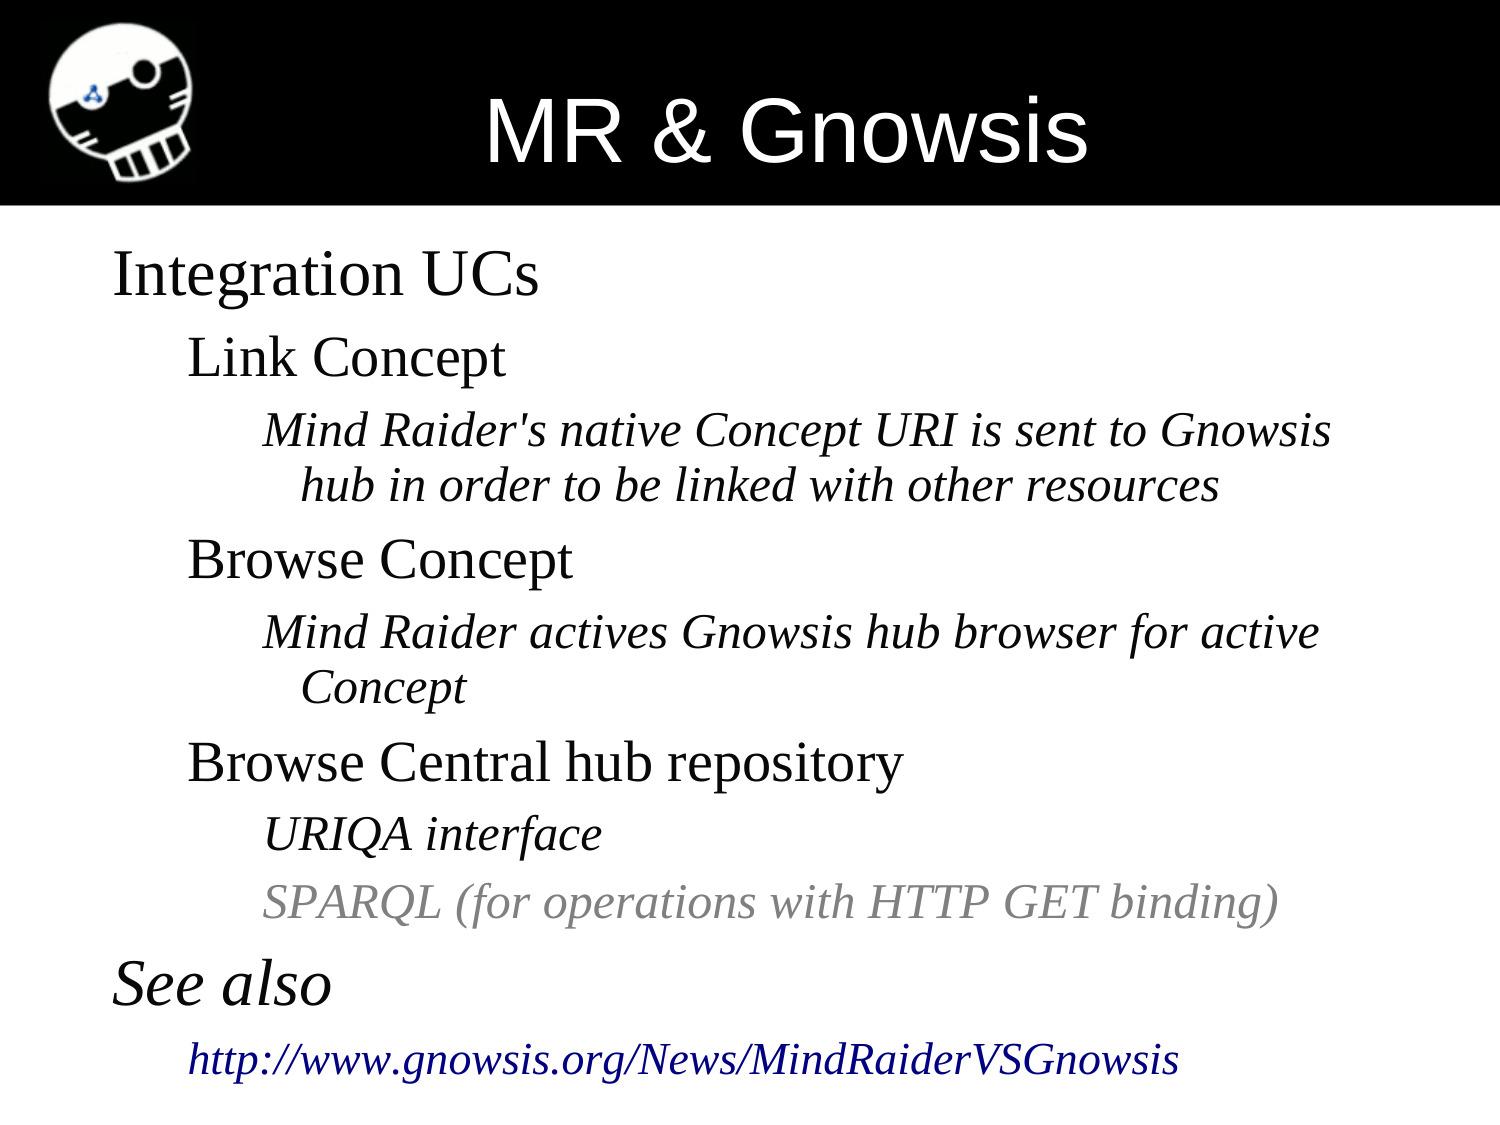

# MR & Gnowsis
Integration UCs
Link Concept
Mind Raider's native Concept URI is sent to Gnowsis hub in order to be linked with other resources
Browse Concept
Mind Raider actives Gnowsis hub browser for active Concept
Browse Central hub repository
URIQA interface
SPARQL (for operations with HTTP GET binding)
See also
http://www.gnowsis.org/News/MindRaiderVSGnowsis
28